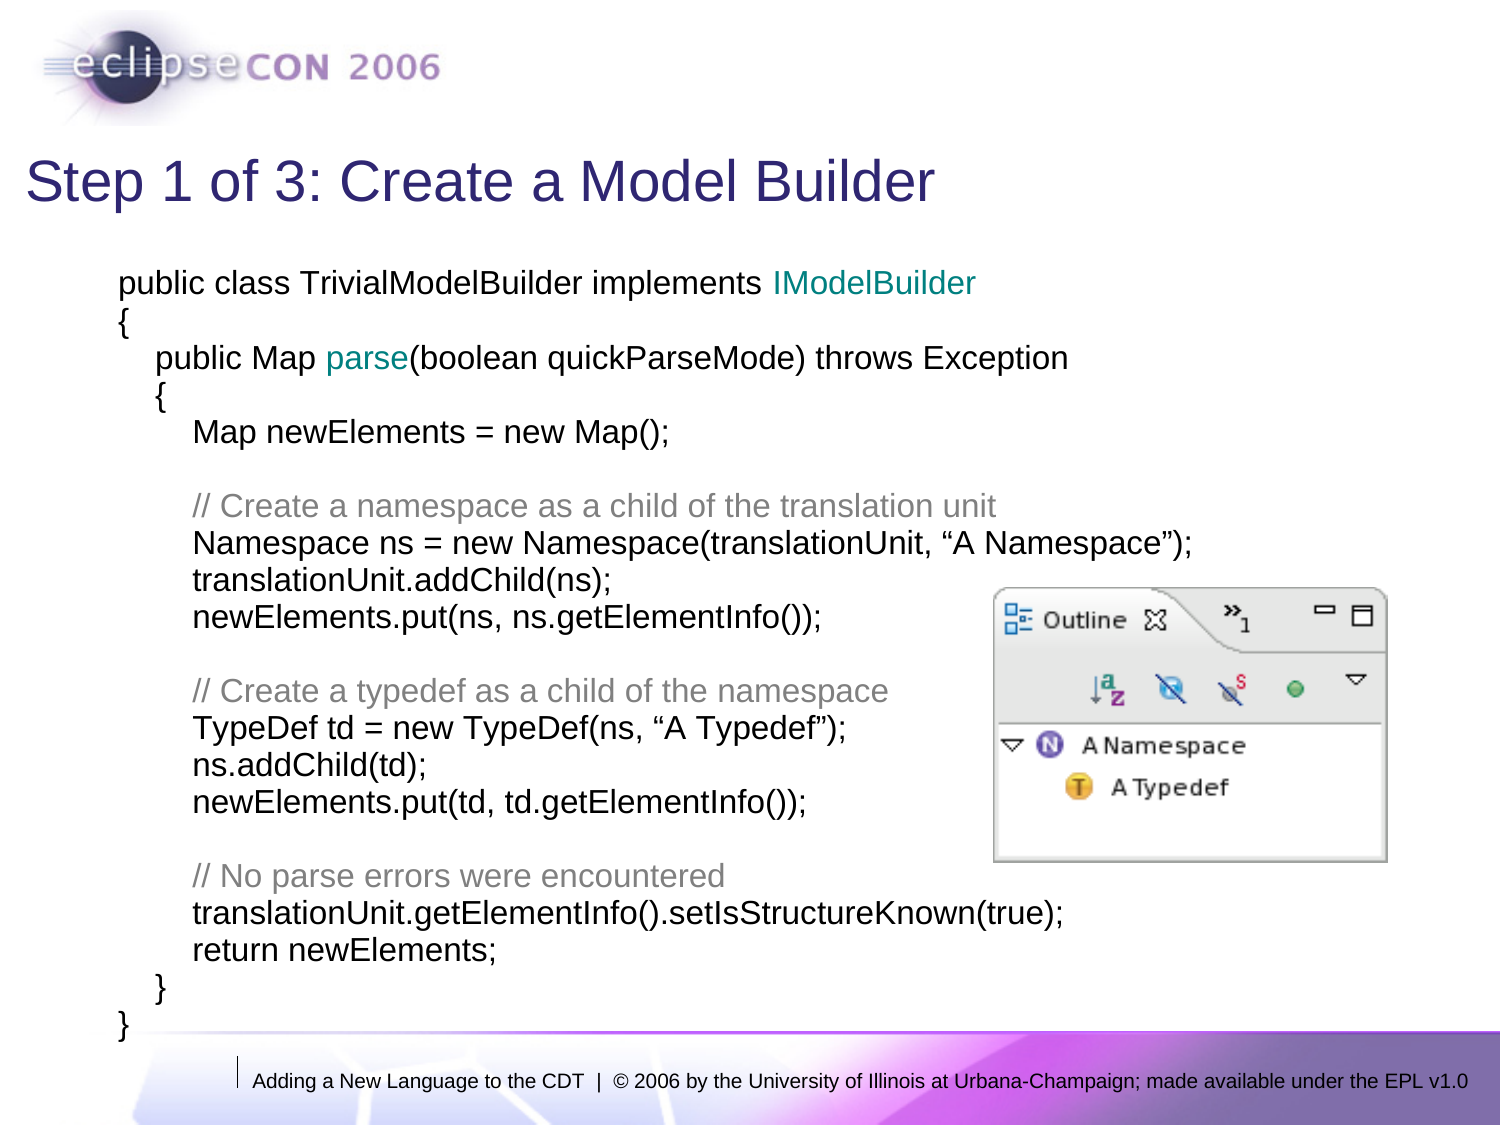

# Step 1 of 3: Create a Model Builder
public class TrivialModelBuilder implements IModelBuilder
{
 public Map parse(boolean quickParseMode) throws Exception
 {
 Map newElements = new Map();
 // Create a namespace as a child of the translation unit
 Namespace ns = new Namespace(translationUnit, “A Namespace”);
 translationUnit.addChild(ns);
 newElements.put(ns, ns.getElementInfo());
 // Create a typedef as a child of the namespace
 TypeDef td = new TypeDef(ns, “A Typedef”);
 ns.addChild(td);
 newElements.put(td, td.getElementInfo());
 // No parse errors were encountered
 translationUnit.getElementInfo().setIsStructureKnown(true);
 return newElements;
 }
}